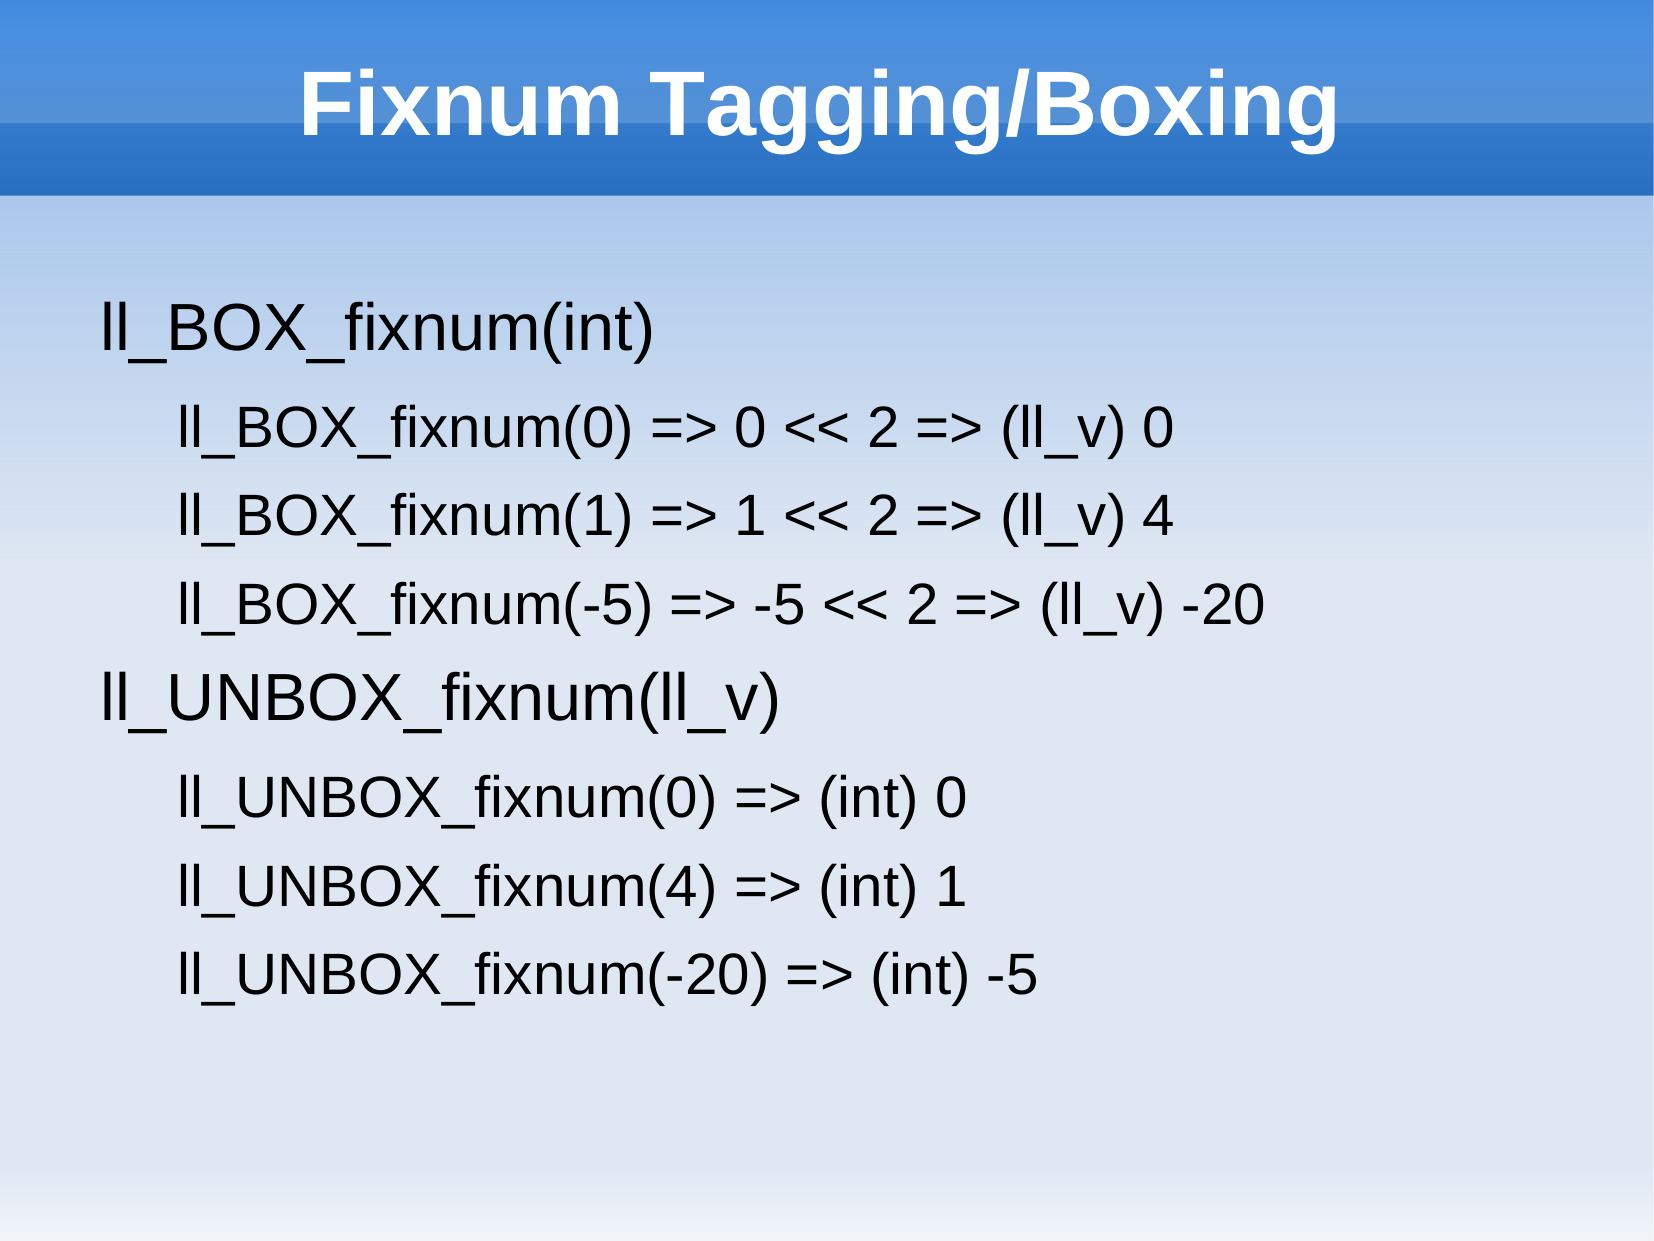

# Fixnum Tagging/Boxing
ll_BOX_fixnum(int)
ll_BOX_fixnum(0) => 0 << 2 => (ll_v) 0
ll_BOX_fixnum(1) => 1 << 2 => (ll_v) 4
ll_BOX_fixnum(-5) => -5 << 2 => (ll_v) -20
ll_UNBOX_fixnum(ll_v)
ll_UNBOX_fixnum(0) => (int) 0
ll_UNBOX_fixnum(4) => (int) 1
ll_UNBOX_fixnum(-20) => (int) -5